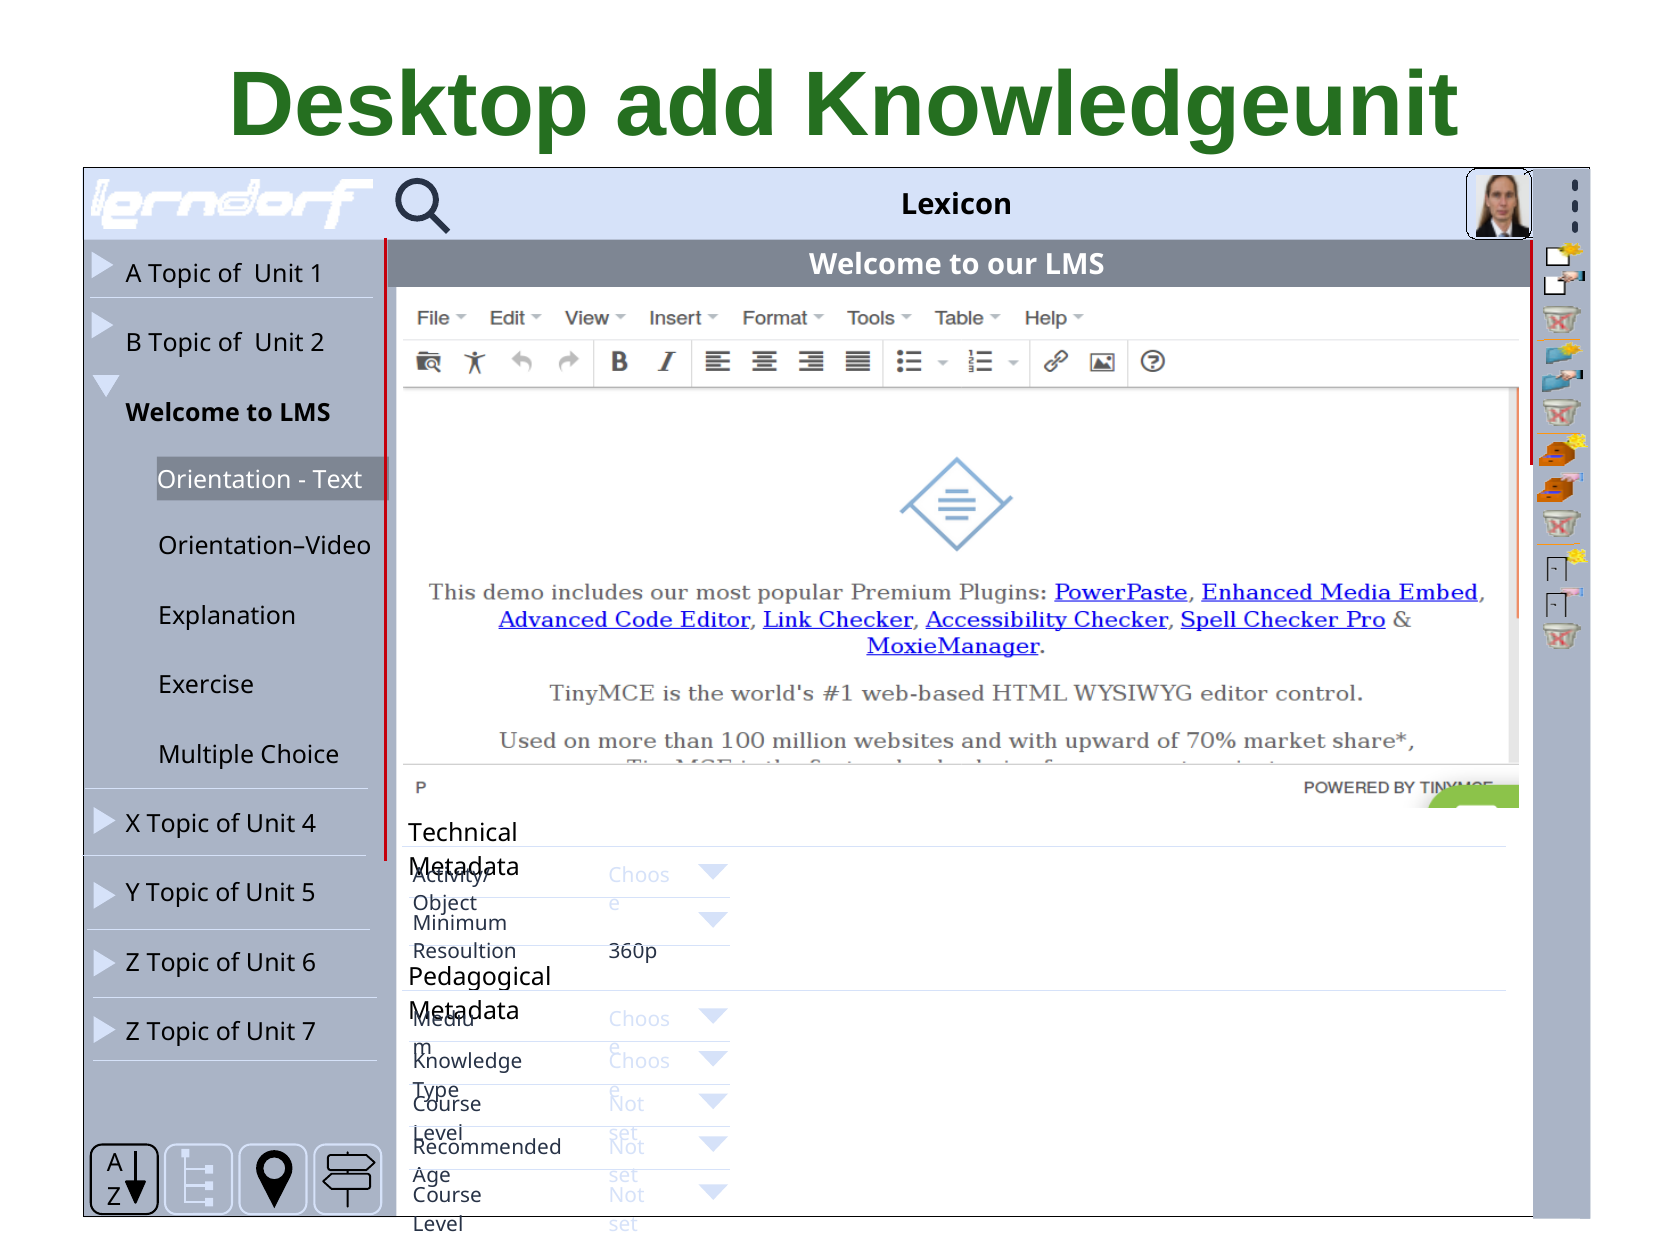

# Desktop add Knowledgeunit
A Topic of Unit 1
B Topic of Unit 2
Welcome to LMS
	Orientation–Video
	Explanation
	Exercise
	Multiple Choice
X Topic of Unit 4
Y Topic of Unit 5
Z Topic of Unit 6
Z Topic of Unit 7
Lexicon
Welcome to our LMS
Orientation - Text
Technical Metadata
Activity/Object
Choose
Minimum Resoultion
 360p
Pedagogical Metadata
Medium
Choose
Knowledge Type
Choose
Course Level
Not set
Recommended Age
Not set
A
Z
Course Level
Not set